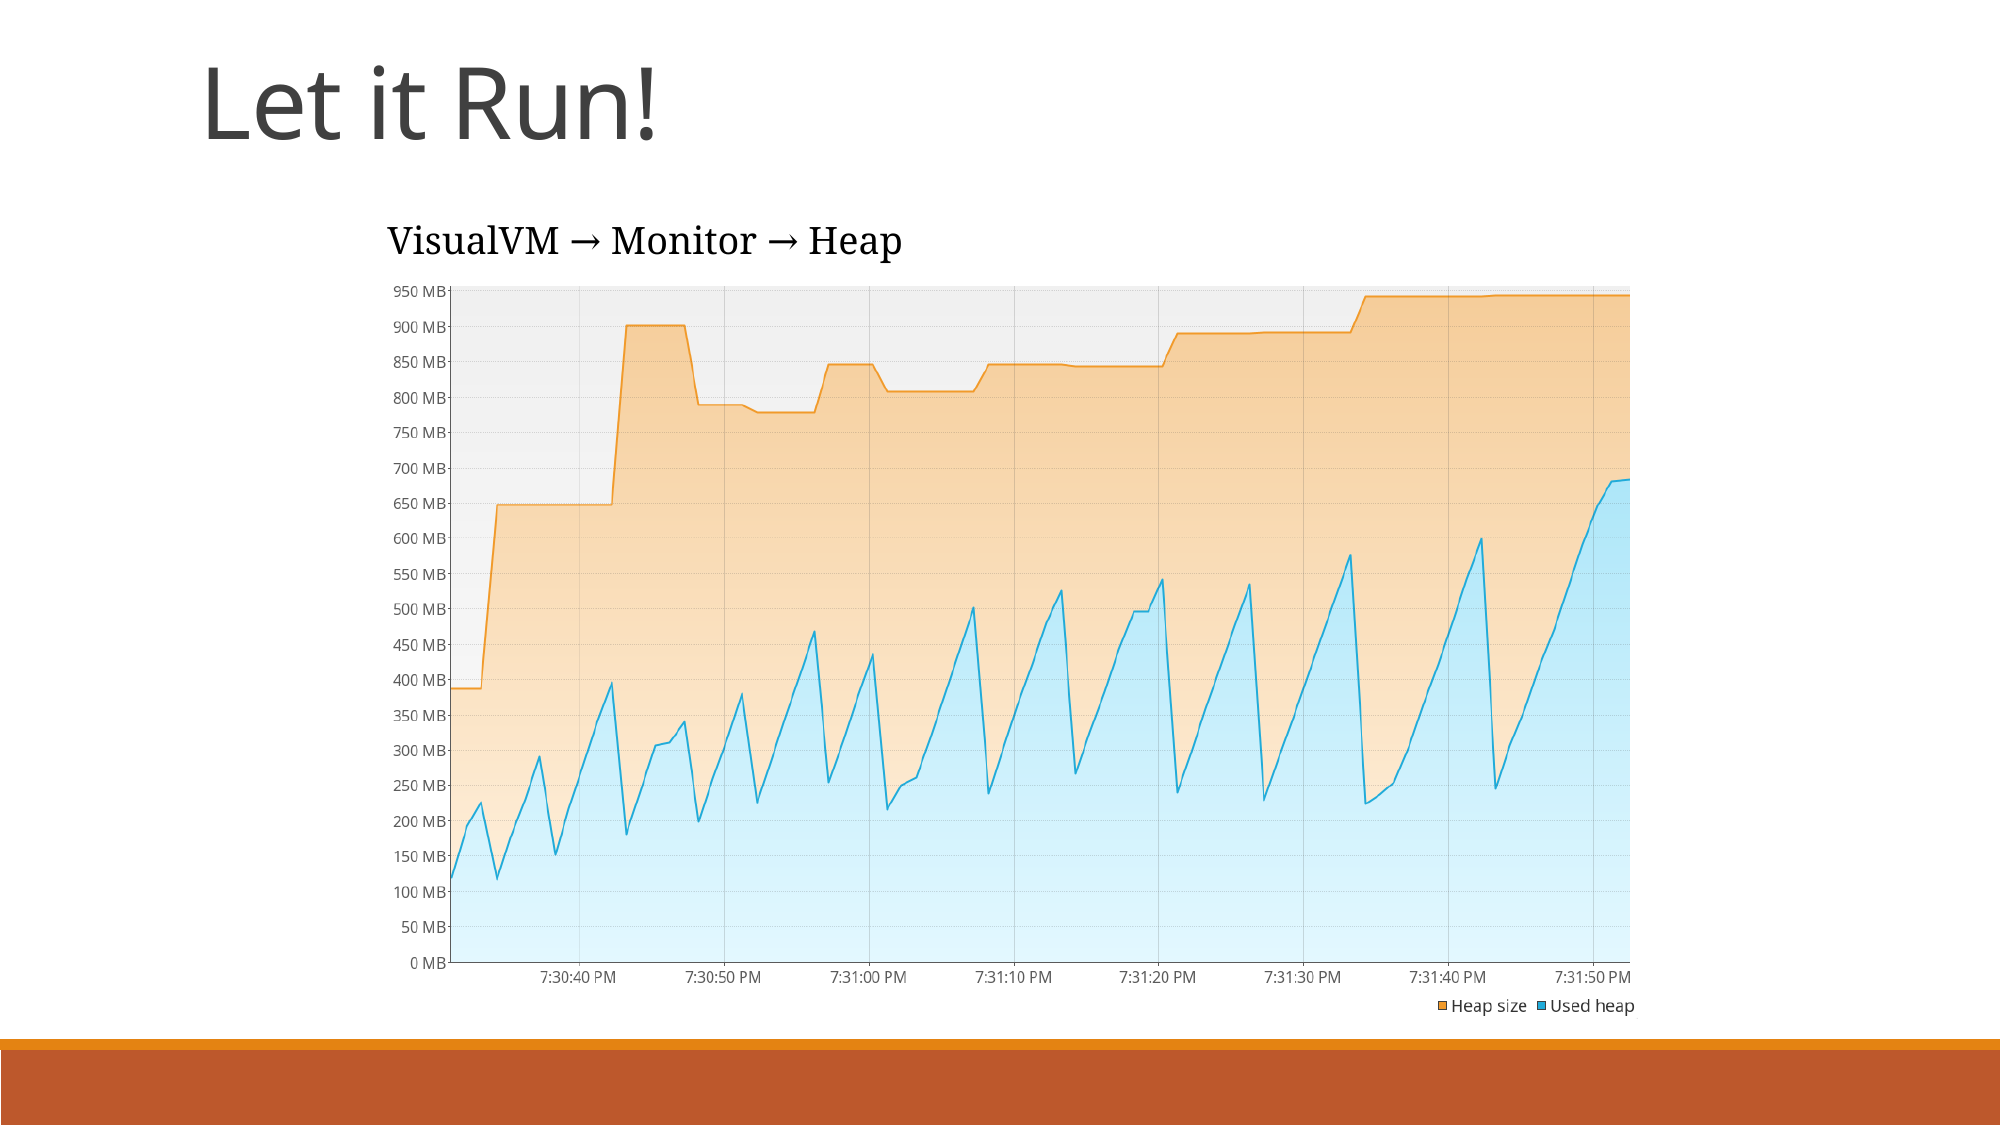

# Let it Run!
VisualVM → Monitor → Heap